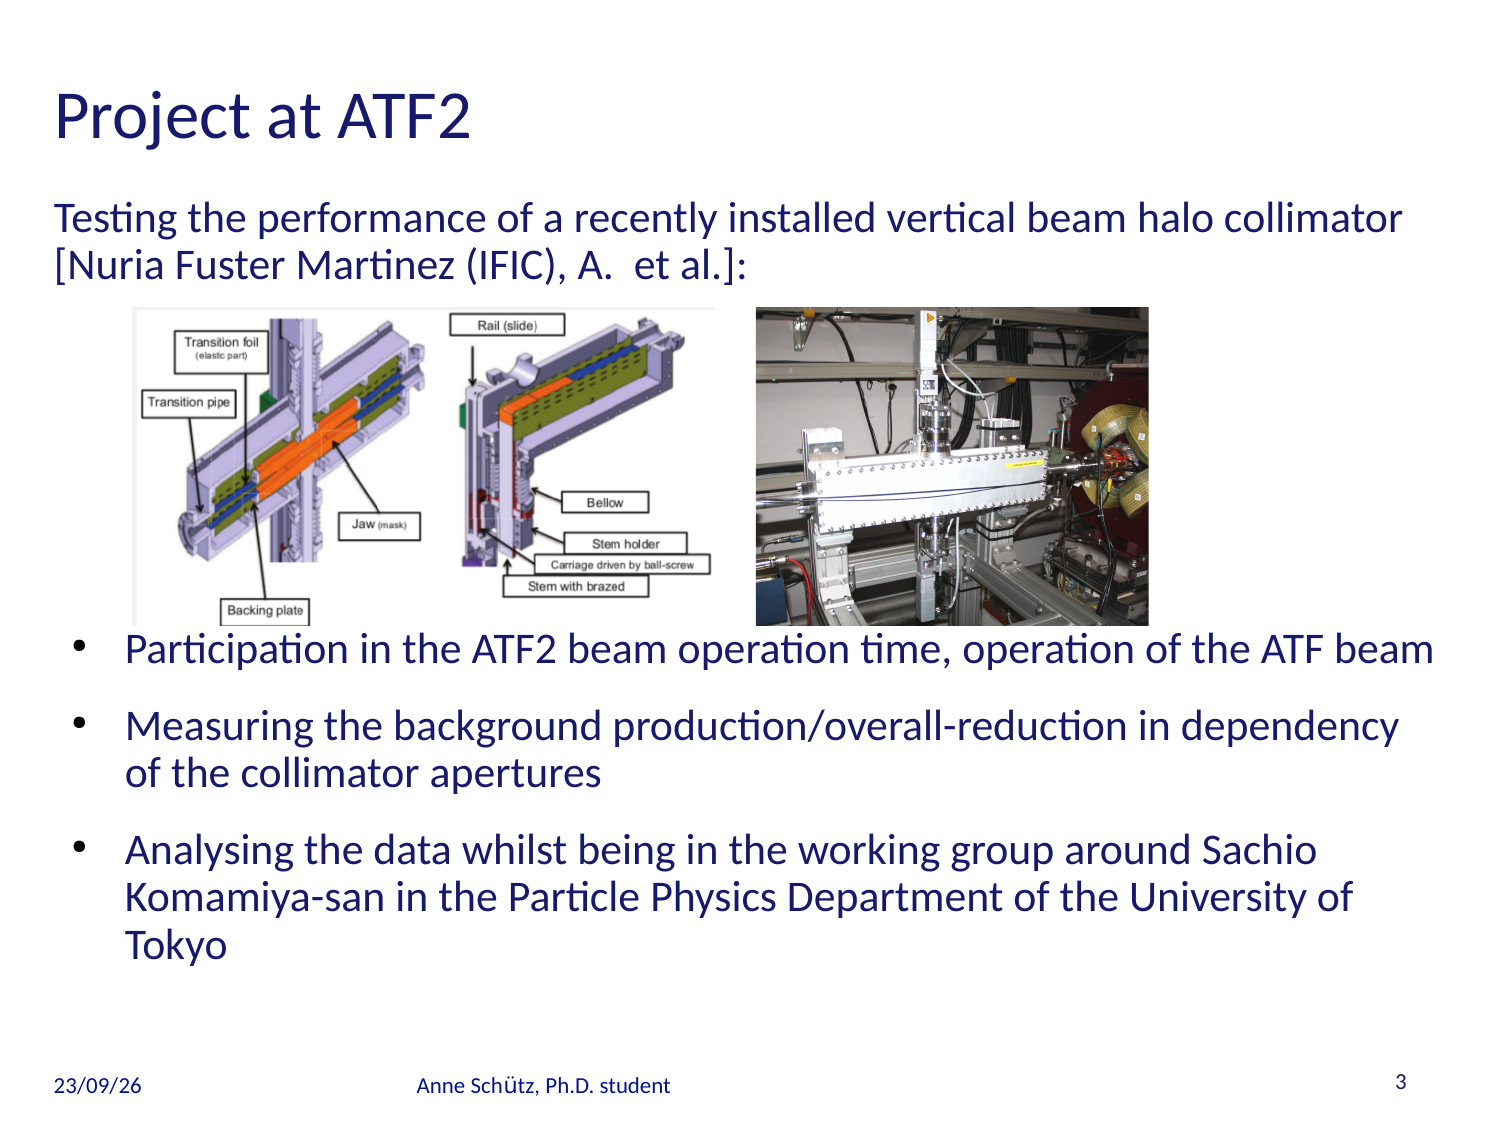

Project at ATF2
# Testing the performance of a recently installed vertical beam halo collimator [Nuria Fuster Martinez (IFIC), A. et al.]:
Participation in the ATF2 beam operation time, operation of the ATF beam
Measuring the background production/overall-reduction in dependency of the collimator apertures
Analysing the data whilst being in the working group around Sachio Komamiya-san in the Particle Physics Department of the University of Tokyo